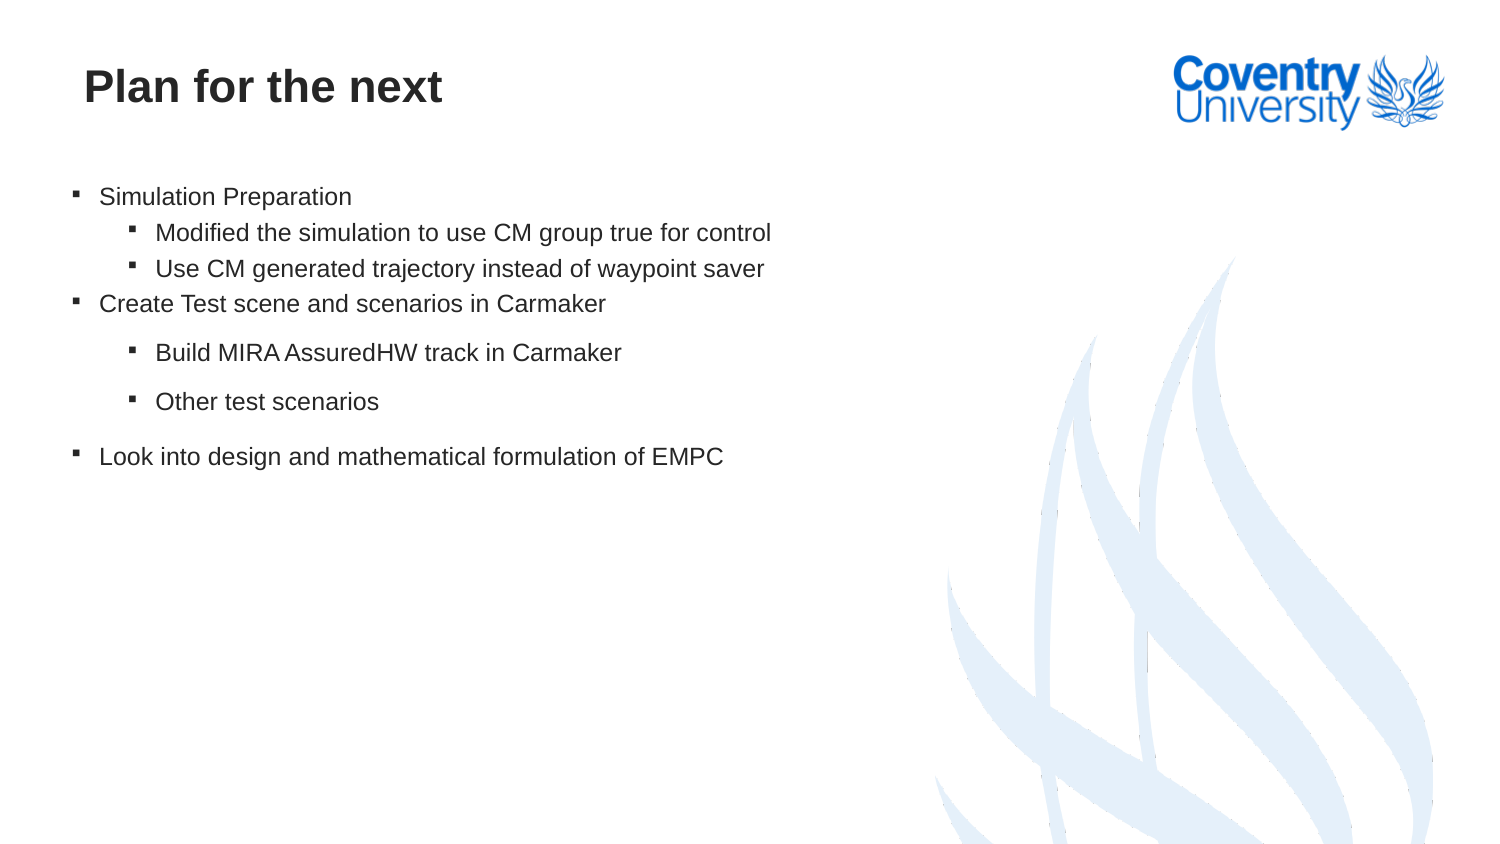

# Plan for the next
Simulation Preparation
Modified the simulation to use CM group true for control
Use CM generated trajectory instead of waypoint saver
Create Test scene and scenarios in Carmaker
Build MIRA AssuredHW track in Carmaker
Other test scenarios
Look into design and mathematical formulation of EMPC